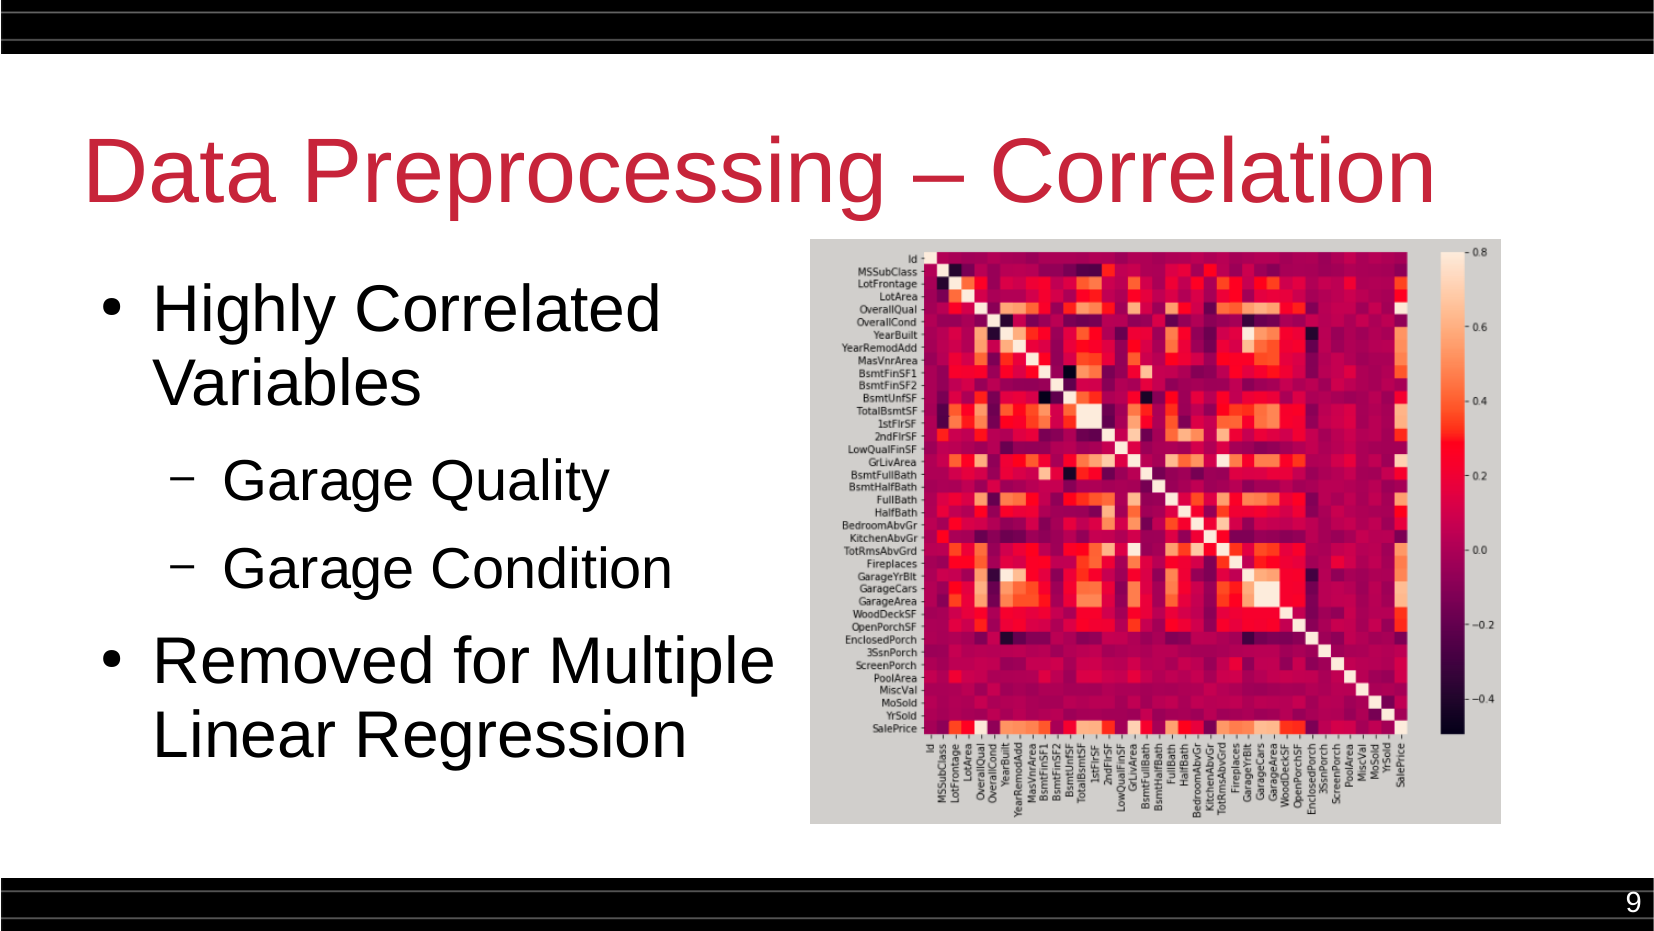

# Data Preprocessing – Correlation
Highly Correlated Variables
Garage Quality
Garage Condition
Removed for Multiple Linear Regression